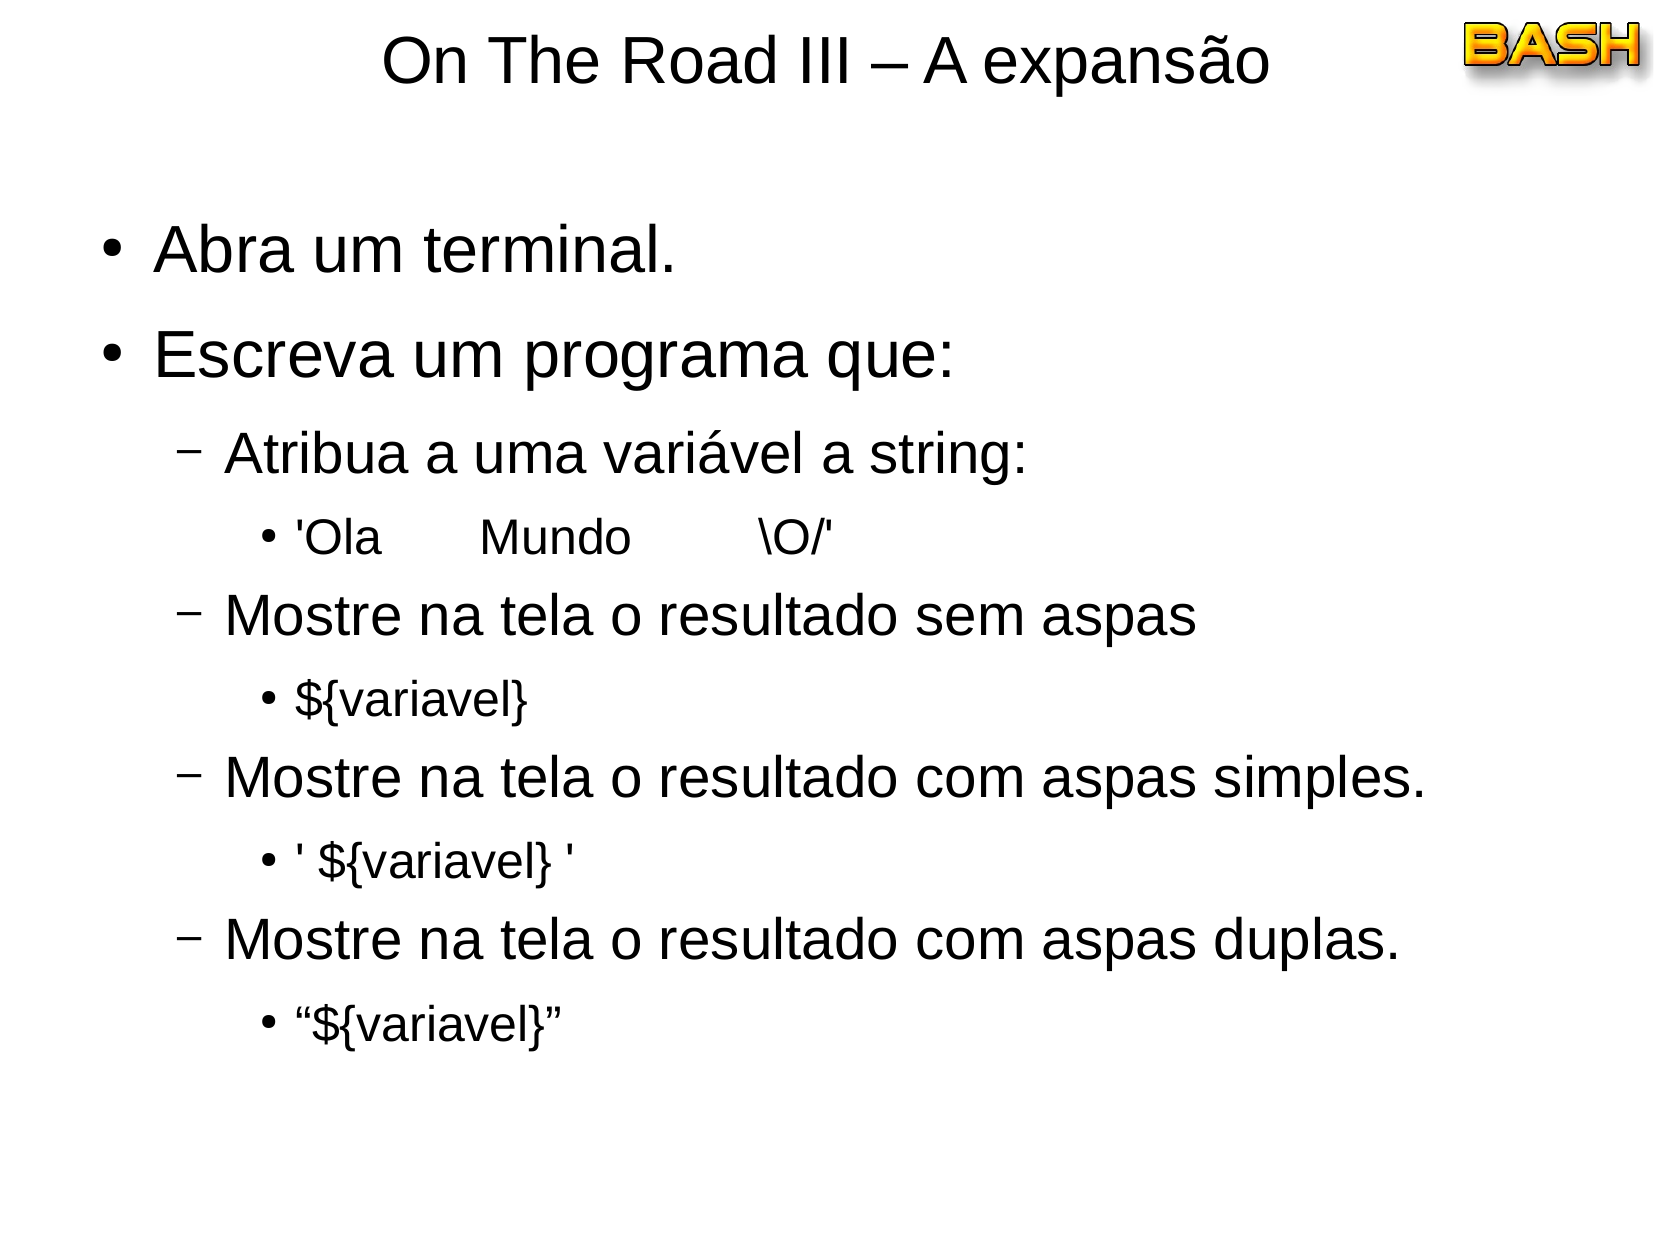

# On The Road III – A expansão
Abra um terminal.
Escreva um programa que:
Atribua a uma variável a string:
'Ola Mundo \O/'
Mostre na tela o resultado sem aspas
${variavel}
Mostre na tela o resultado com aspas simples.
' ${variavel} '
Mostre na tela o resultado com aspas duplas.
“${variavel}”